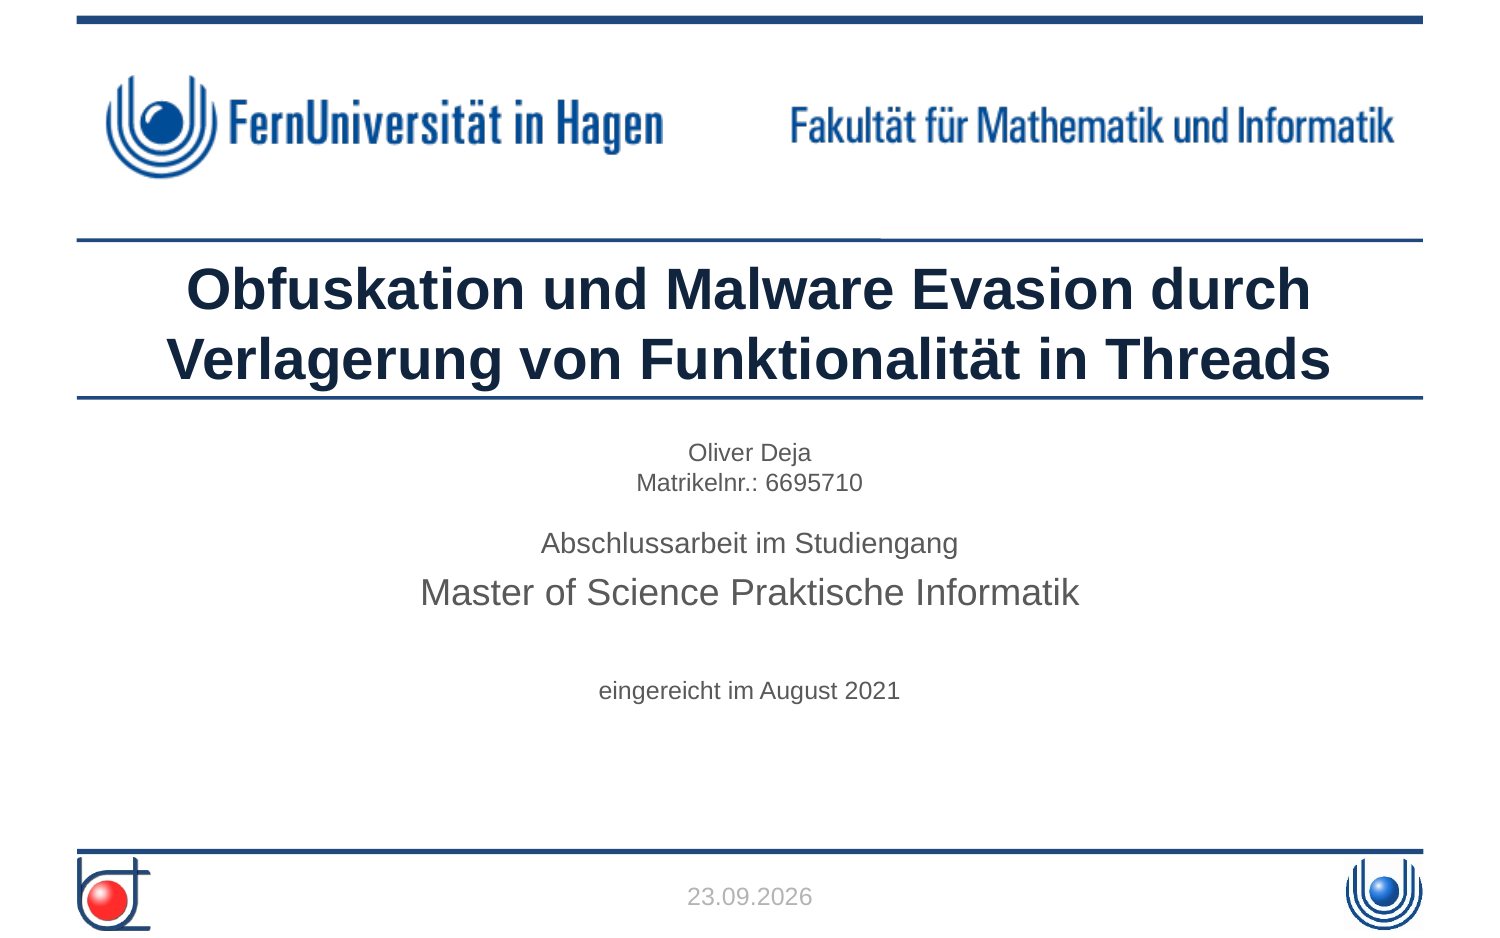

# Obfuskation und Malware Evasion durch Verlagerung von Funktionalität in Threads
Oliver Deja
Matrikelnr.: 6695710
Abschlussarbeit im Studiengang
Master of Science Praktische Informatik
eingereicht im August 2021